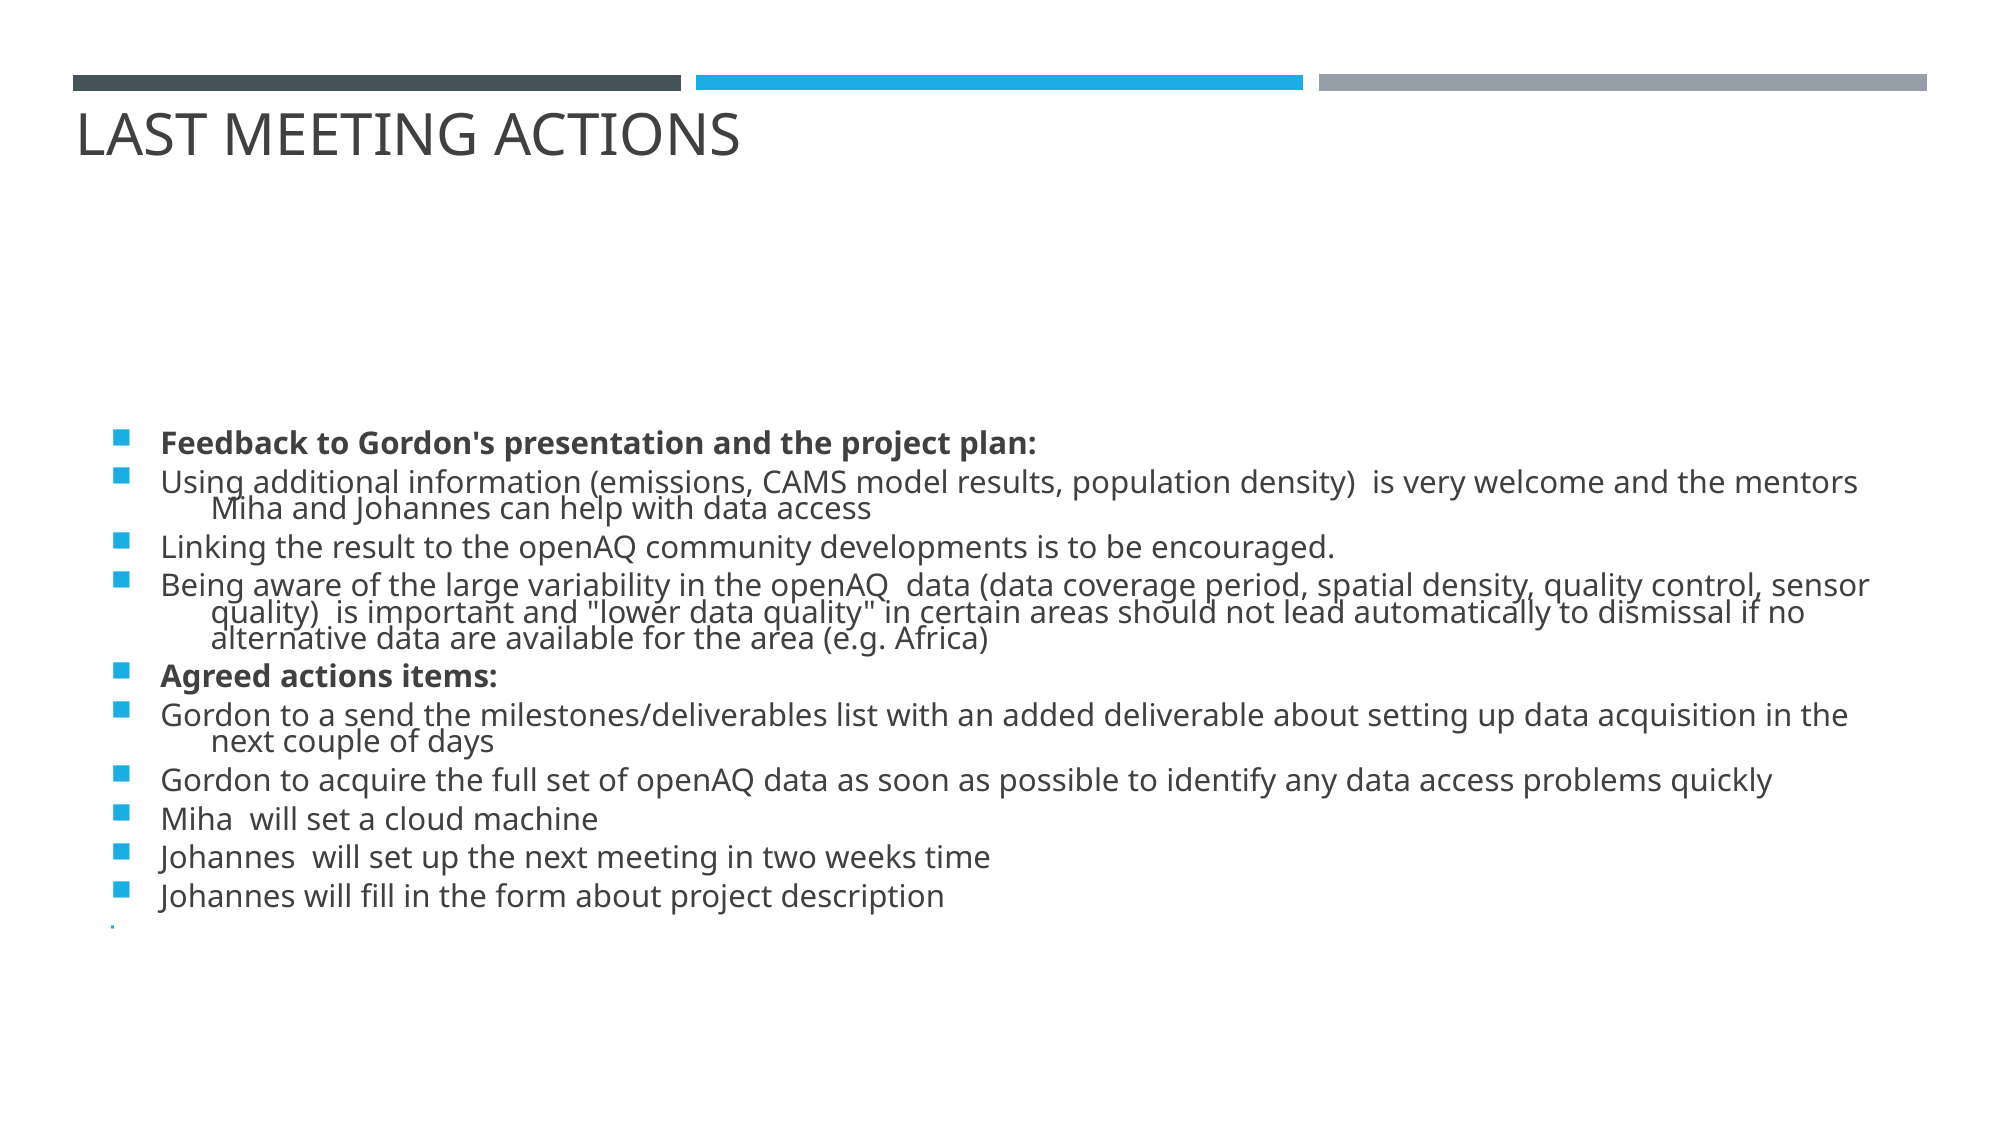

# Last meeting ACtions
Feedback to Gordon's presentation and the project plan:
Using additional information (emissions, CAMS model results, population density)  is very welcome and the mentors Miha and Johannes can help with data access
Linking the result to the openAQ community developments is to be encouraged.
Being aware of the large variability in the openAQ  data (data coverage period, spatial density, quality control, sensor quality)  is important and "lower data quality" in certain areas should not lead automatically to dismissal if no alternative data are available for the area (e.g. Africa)
Agreed actions items:
Gordon to a send the milestones/deliverables list with an added deliverable about setting up data acquisition in the next couple of days
Gordon to acquire the full set of openAQ data as soon as possible to identify any data access problems quickly
Miha  will set a cloud machine
Johannes  will set up the next meeting in two weeks time
Johannes will fill in the form about project description